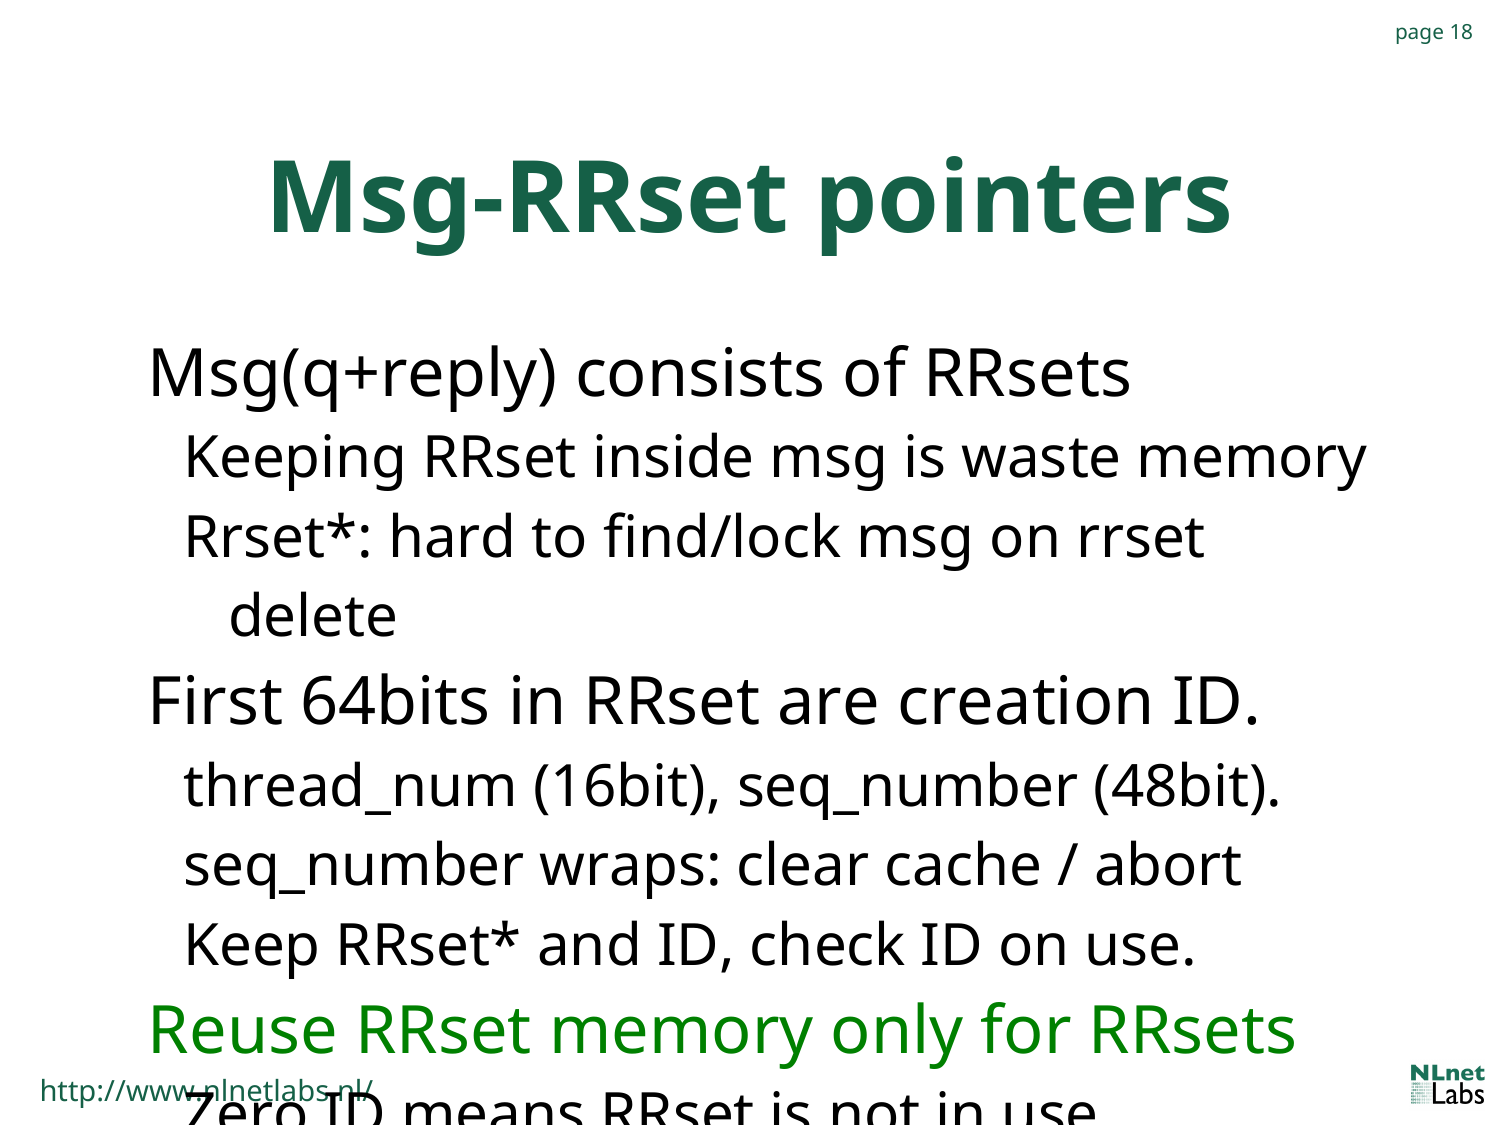

# Msg-RRset pointers
Msg(q+reply) consists of RRsets
Keeping RRset inside msg is waste memory
Rrset*: hard to find/lock msg on rrset delete
First 64bits in RRset are creation ID.
thread_num (16bit), seq_number (48bit).
seq_number wraps: clear cache / abort
Keep RRset* and ID, check ID on use.
Reuse RRset memory only for RRsets
Zero ID means RRset is not in use.
Copy RRset from/to cache gets new ID.